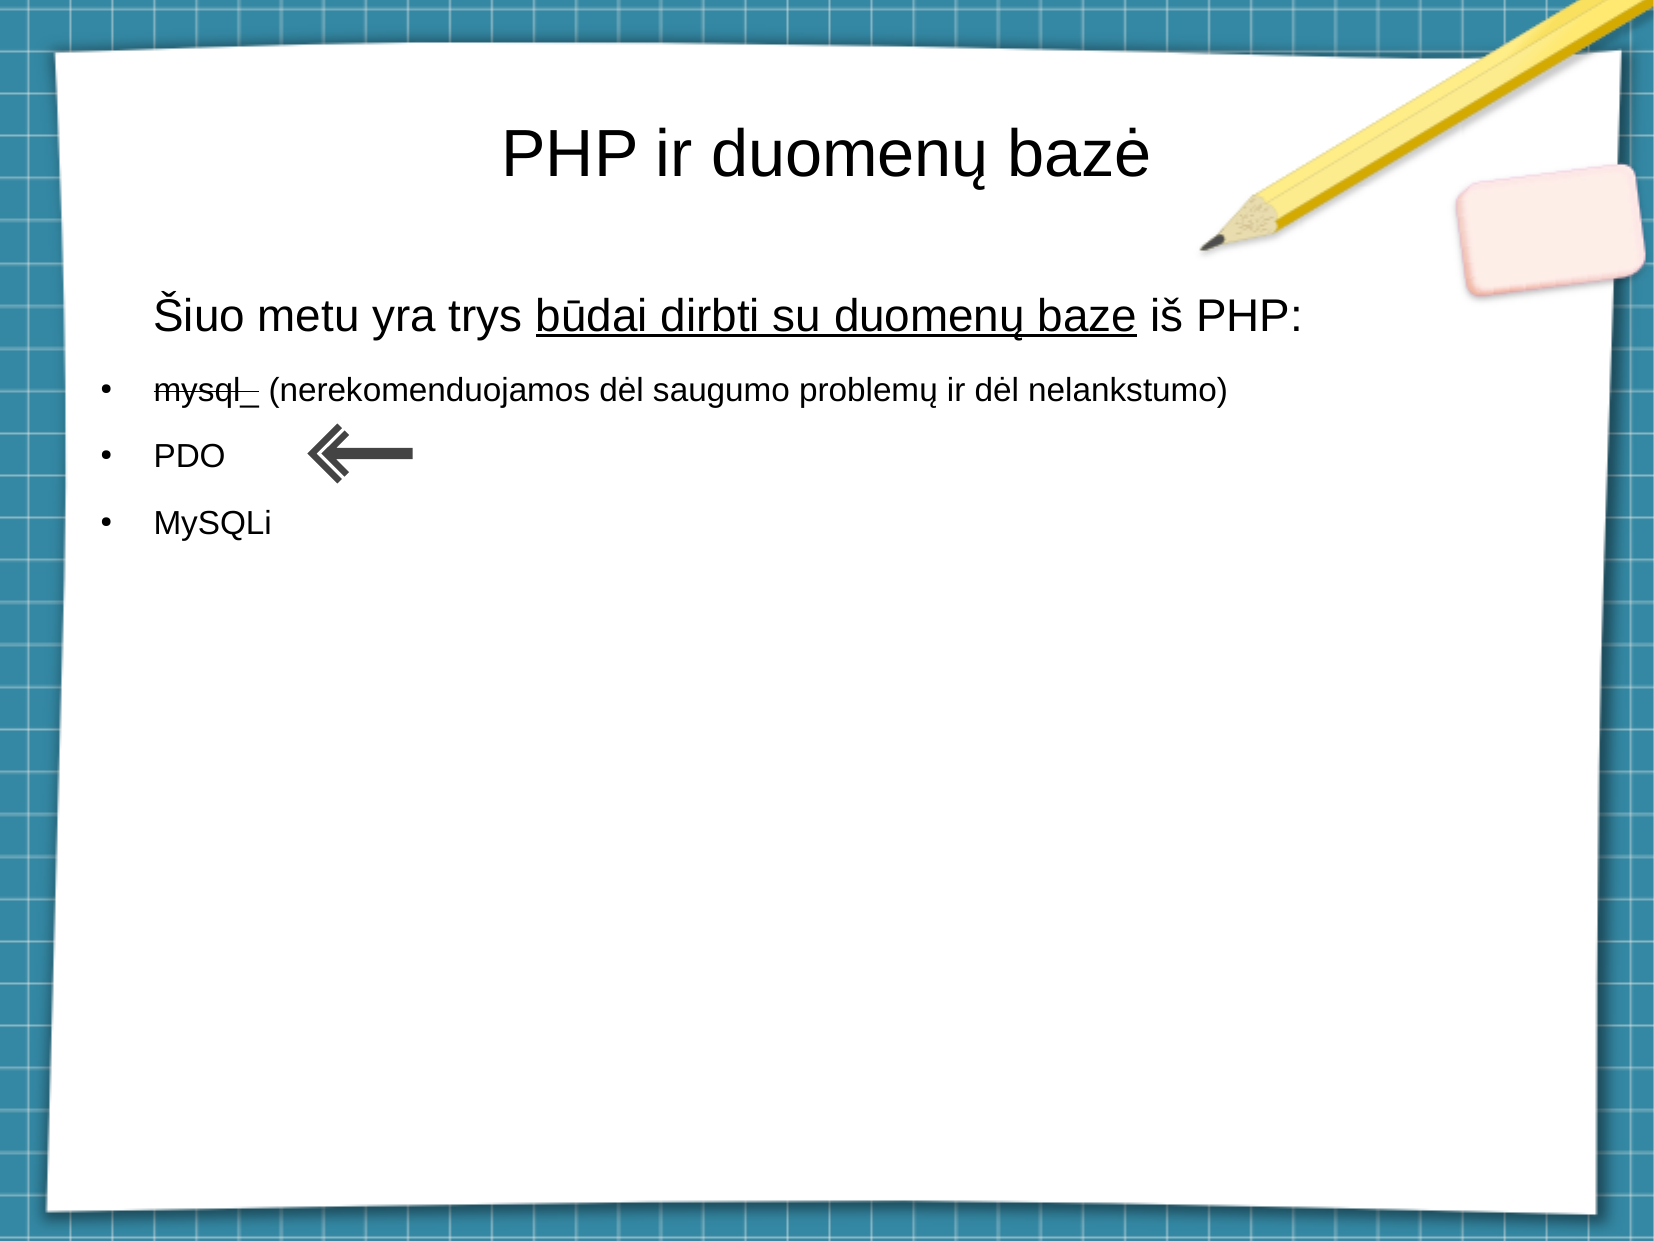

# PHP ir duomenų bazė
Šiuo metu yra trys būdai dirbti su duomenų baze iš PHP:
mysql_ (nerekomenduojamos dėl saugumo problemų ir dėl nelankstumo)
PDO
MySQLi